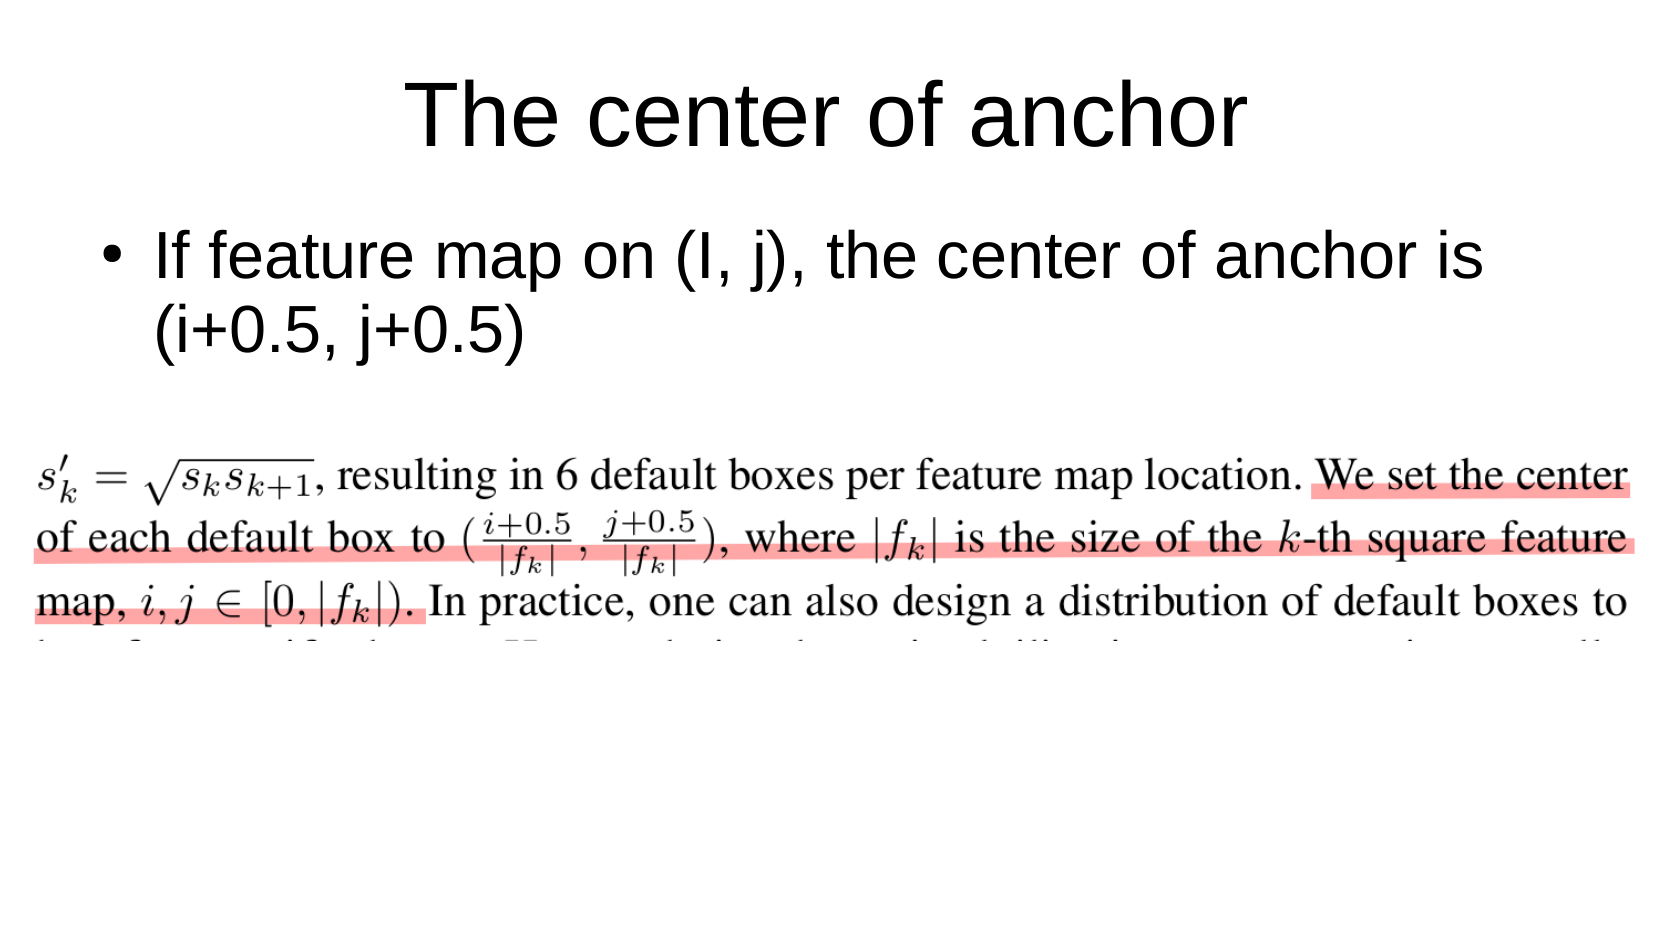

# The center of anchor
If feature map on (I, j), the center of anchor is (i+0.5, j+0.5)